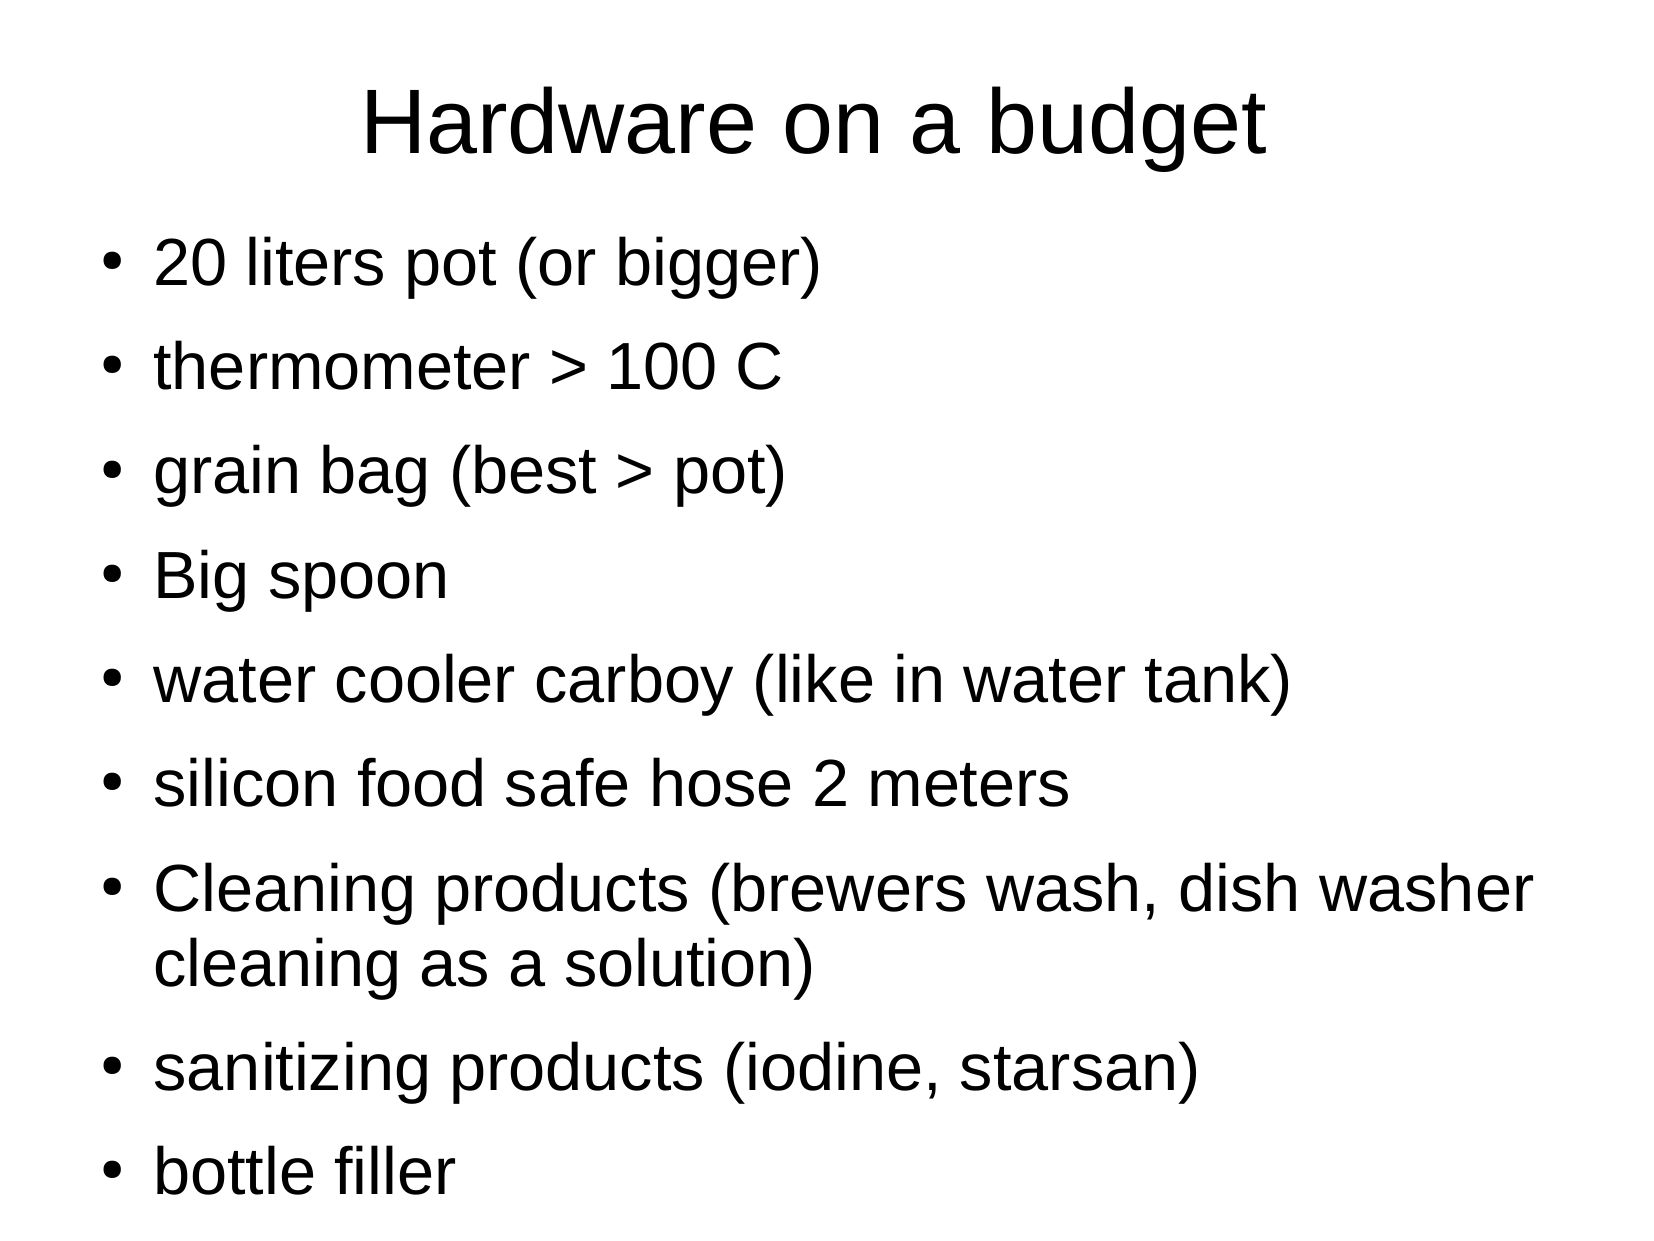

# Hardware on a budget
20 liters pot (or bigger)
thermometer > 100 C
grain bag (best > pot)
Big spoon
water cooler carboy (like in water tank)
silicon food safe hose 2 meters
Cleaning products (brewers wash, dish washer cleaning as a solution)
sanitizing products (iodine, starsan)
bottle filler